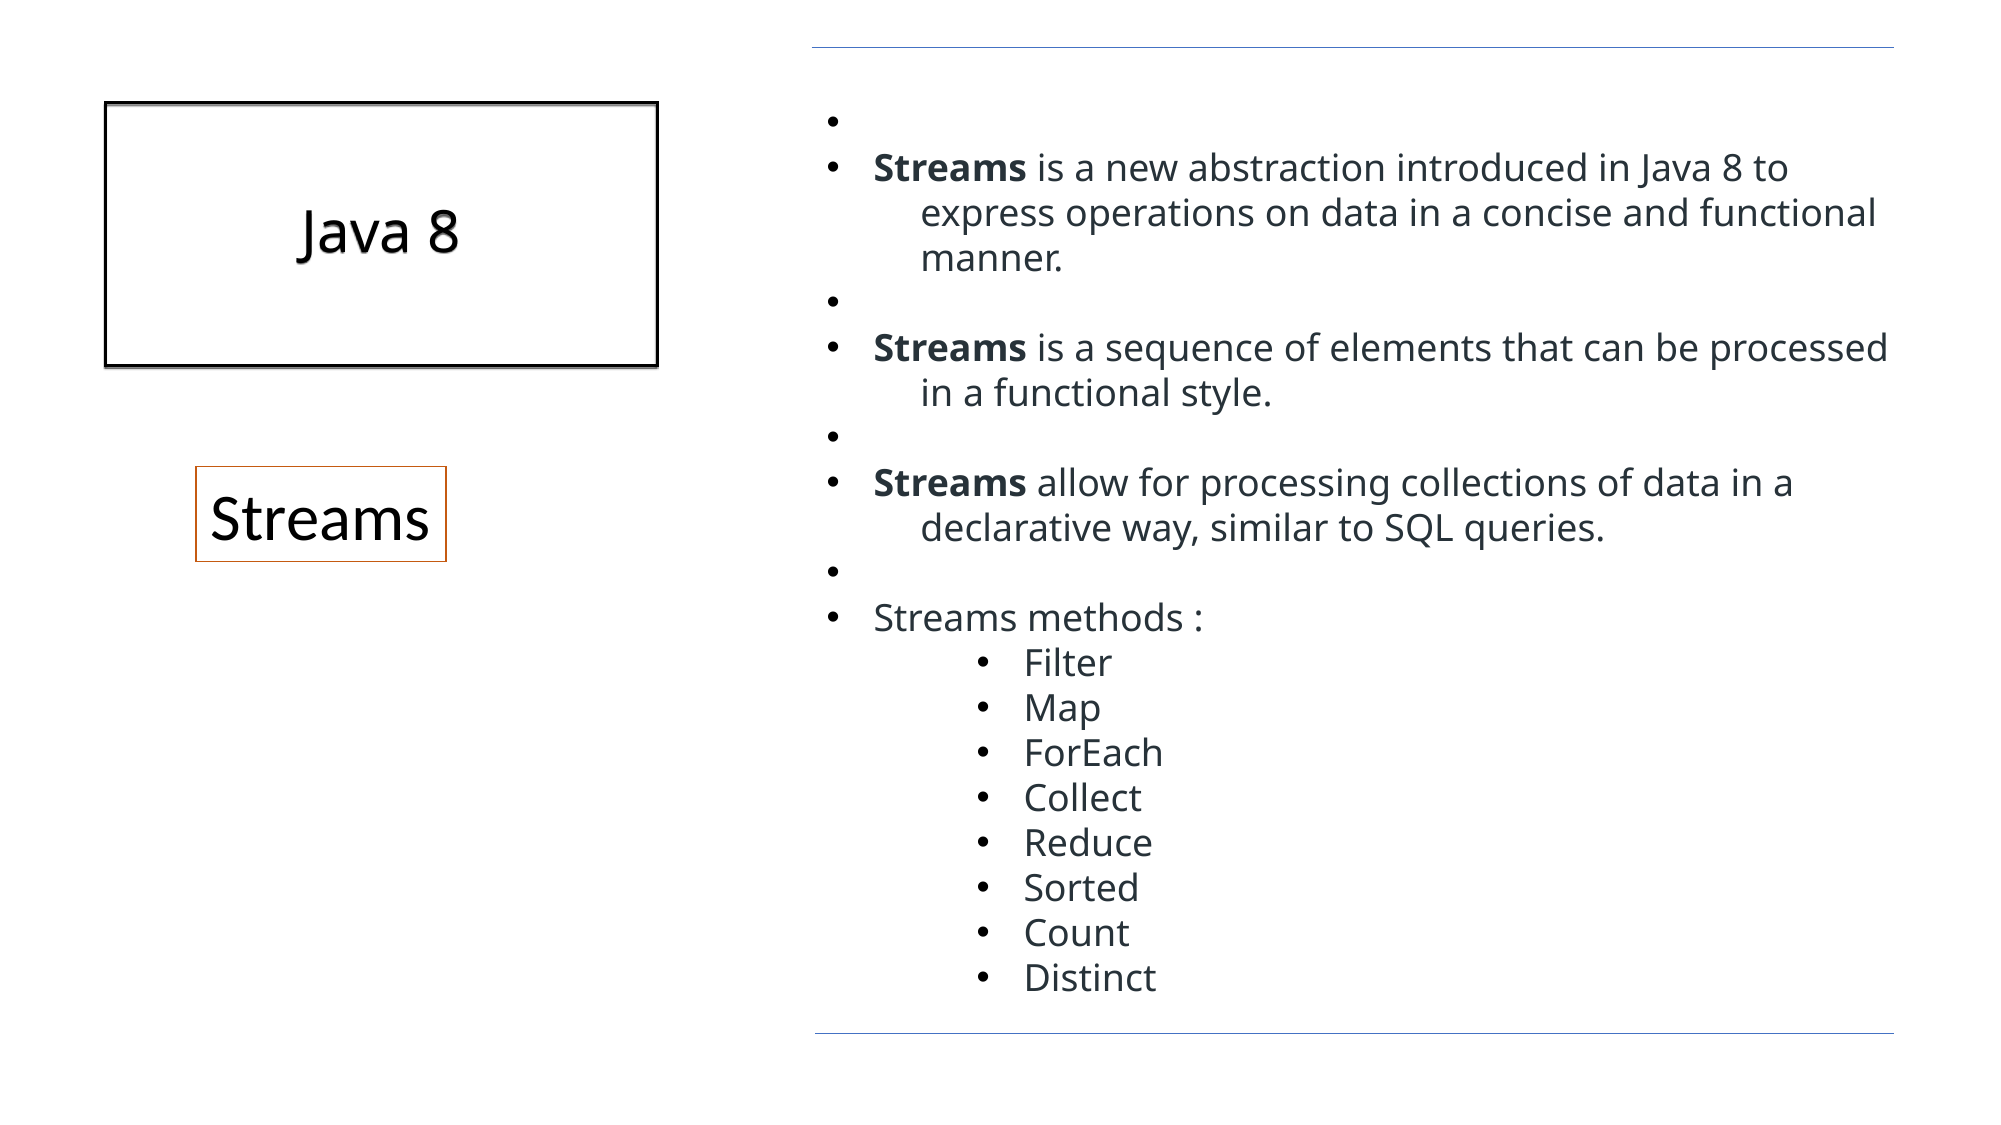

Streams is a new abstraction introduced in Java 8 to express operations on data in a concise and functional manner.
Streams is a sequence of elements that can be processed in a functional style.
Streams allow for processing collections of data in a declarative way, similar to SQL queries.
Streams methods :
Filter
Map
ForEach
Collect
Reduce
Sorted
Count
Distinct
# Java 8
Streams